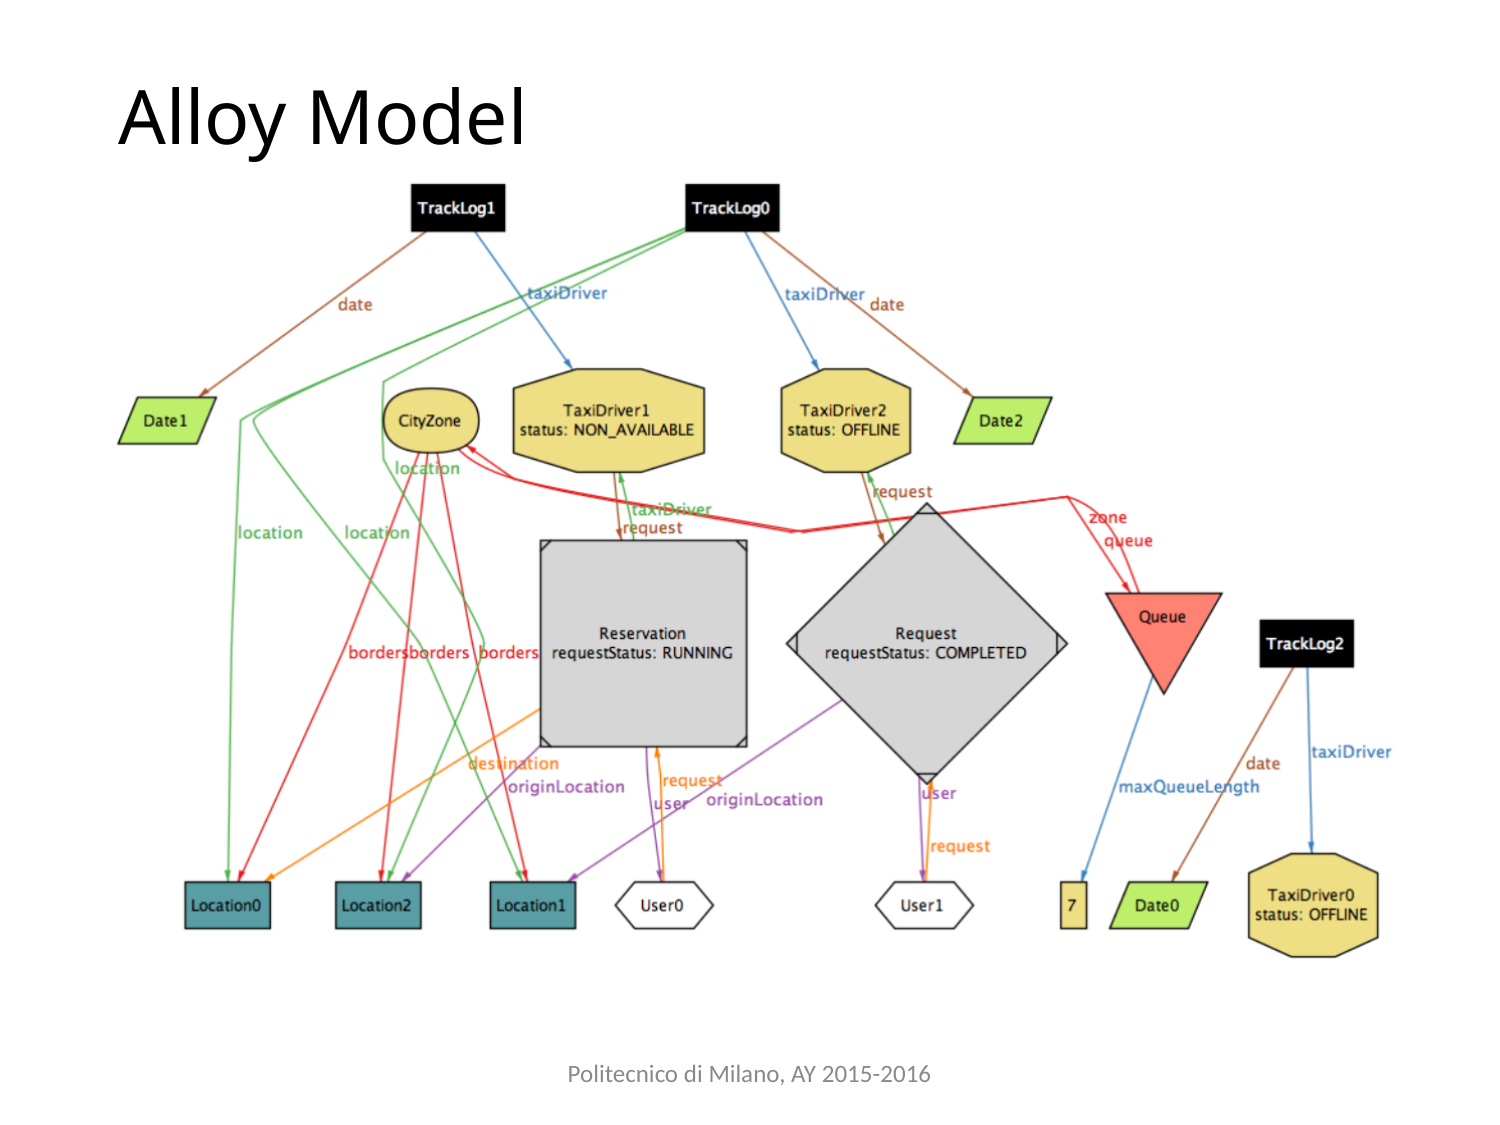

# Alloy Model
Politecnico di Milano, AY 2015-2016